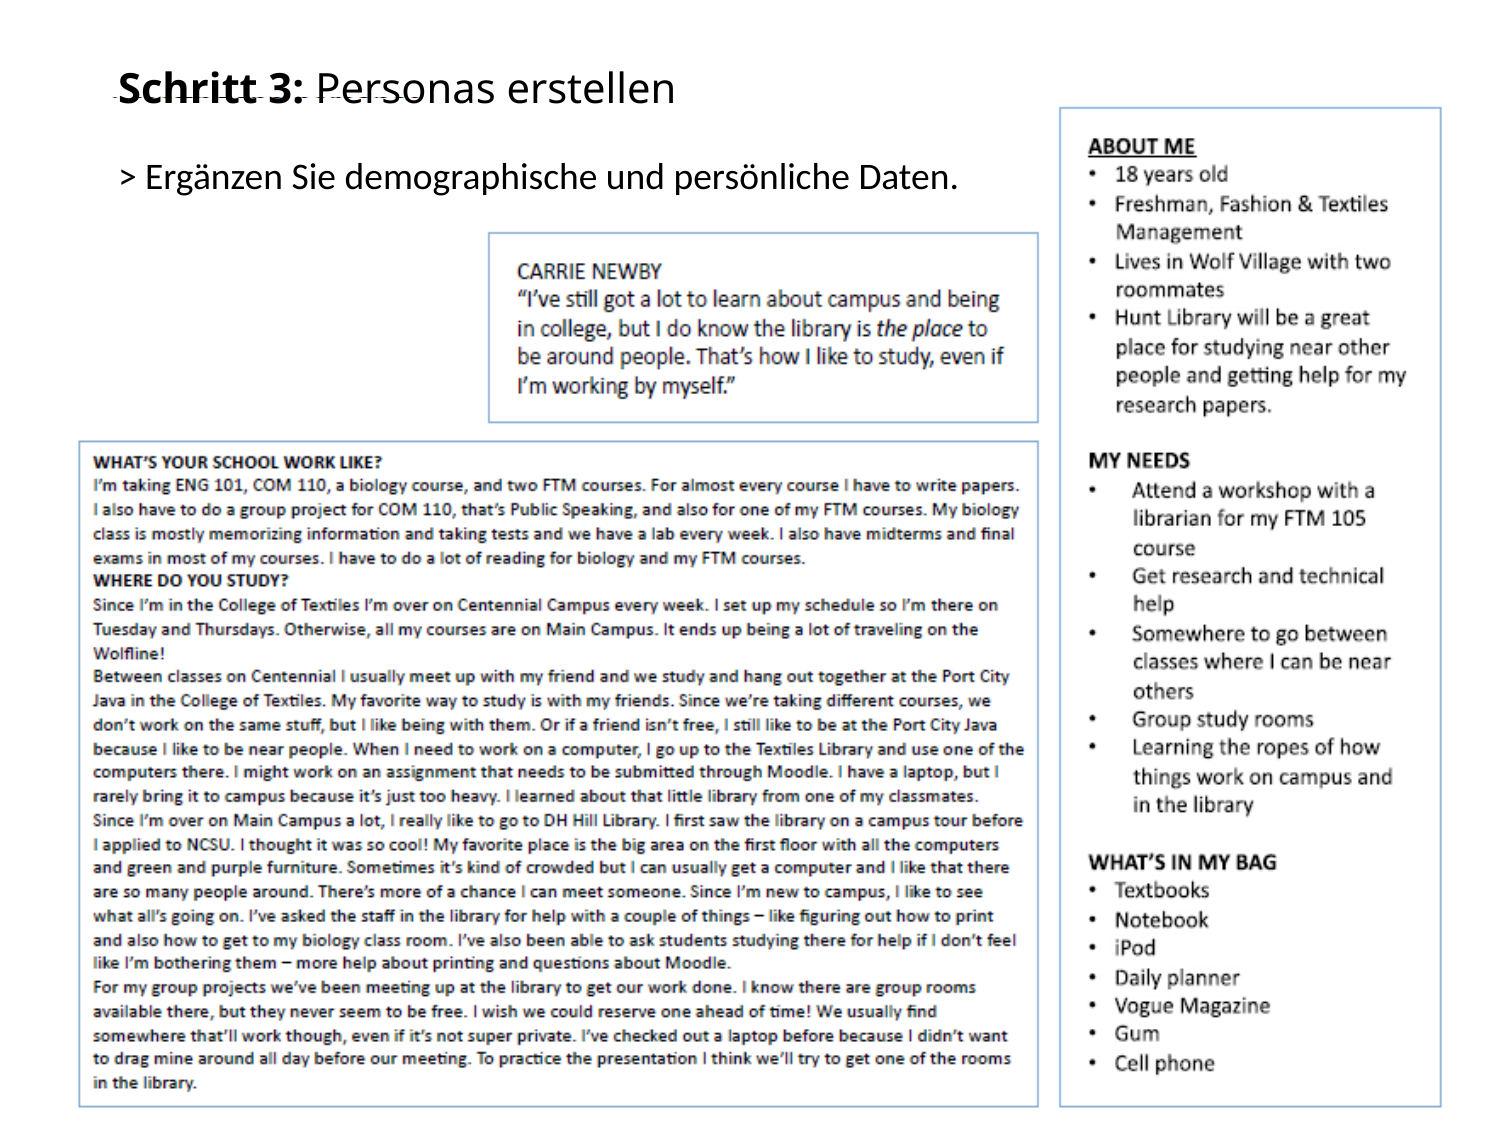

# Schritt 3: Personas erstellen
> Ergänzen Sie demographische und persönliche Daten.